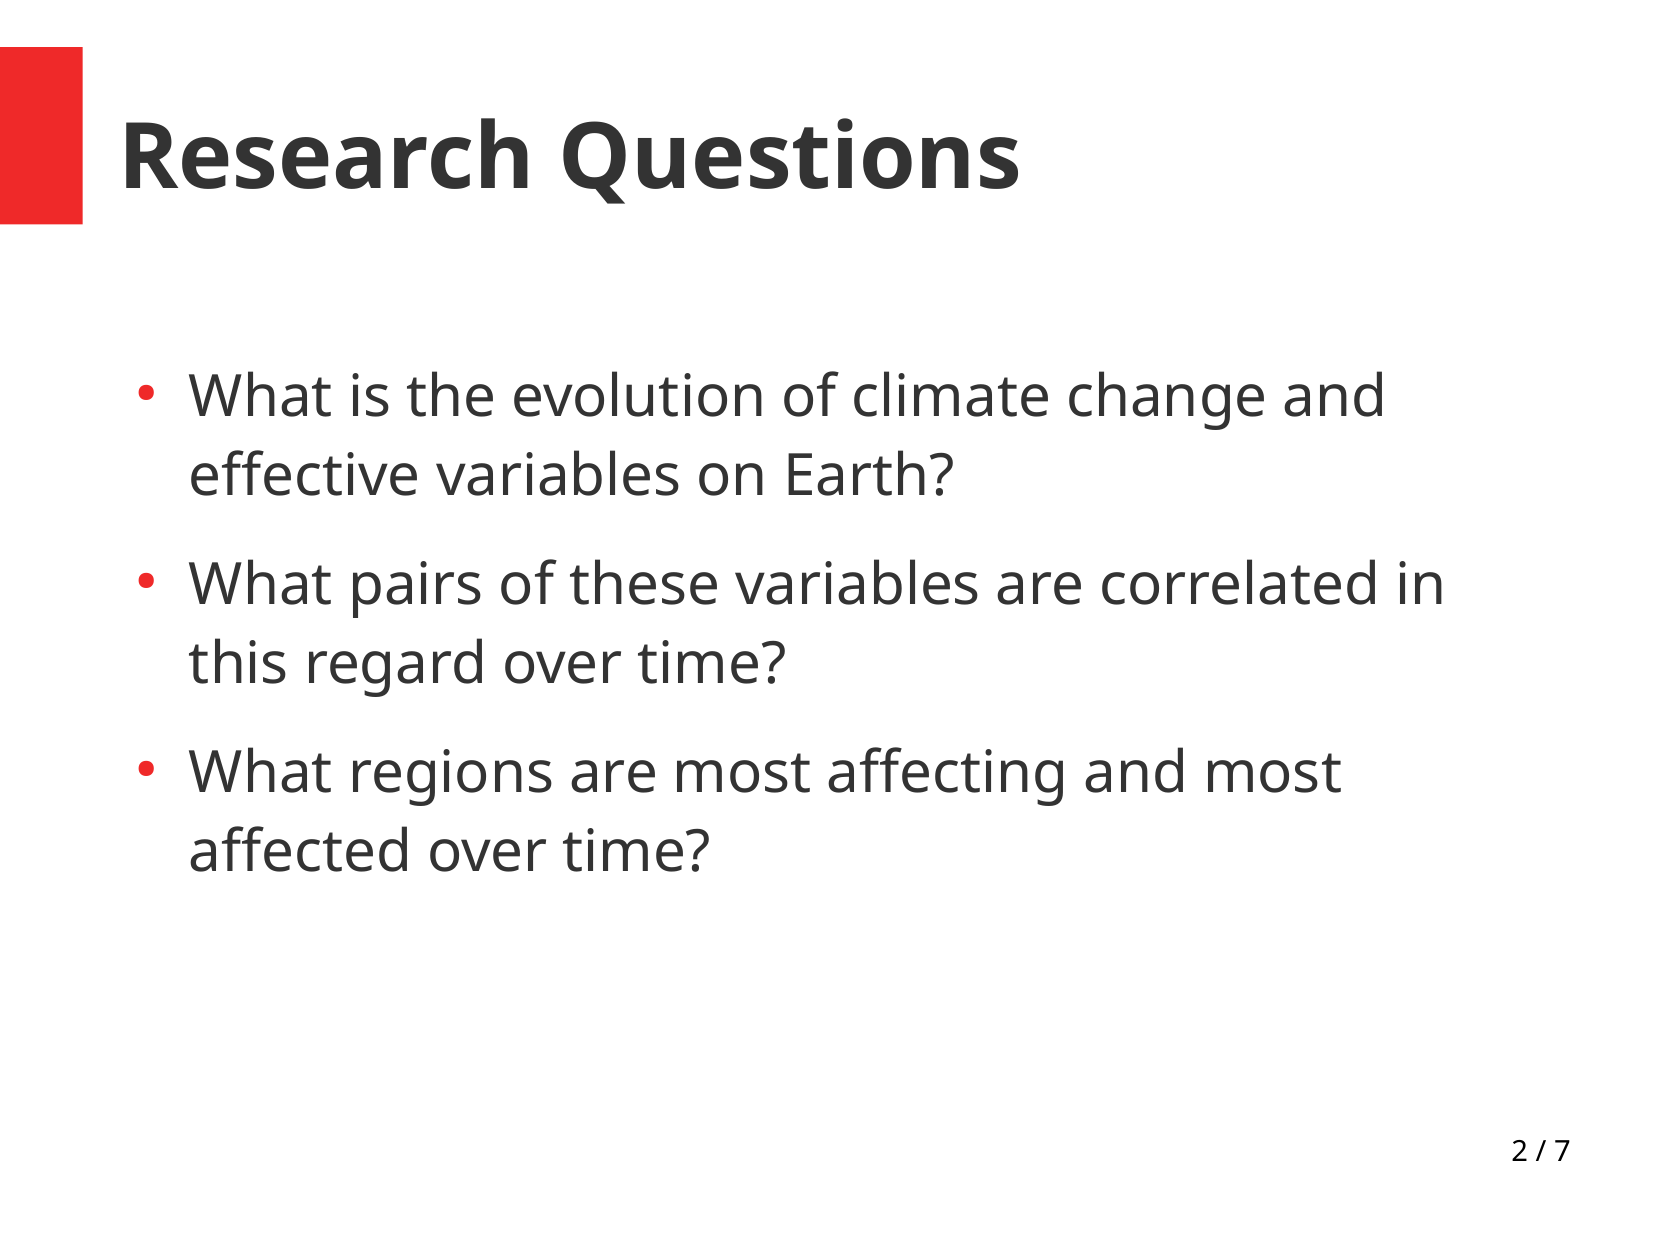

# Research Questions
What is the evolution of climate change and effective variables on Earth?
What pairs of these variables are correlated in this regard over time?
What regions are most affecting and most affected over time?
2